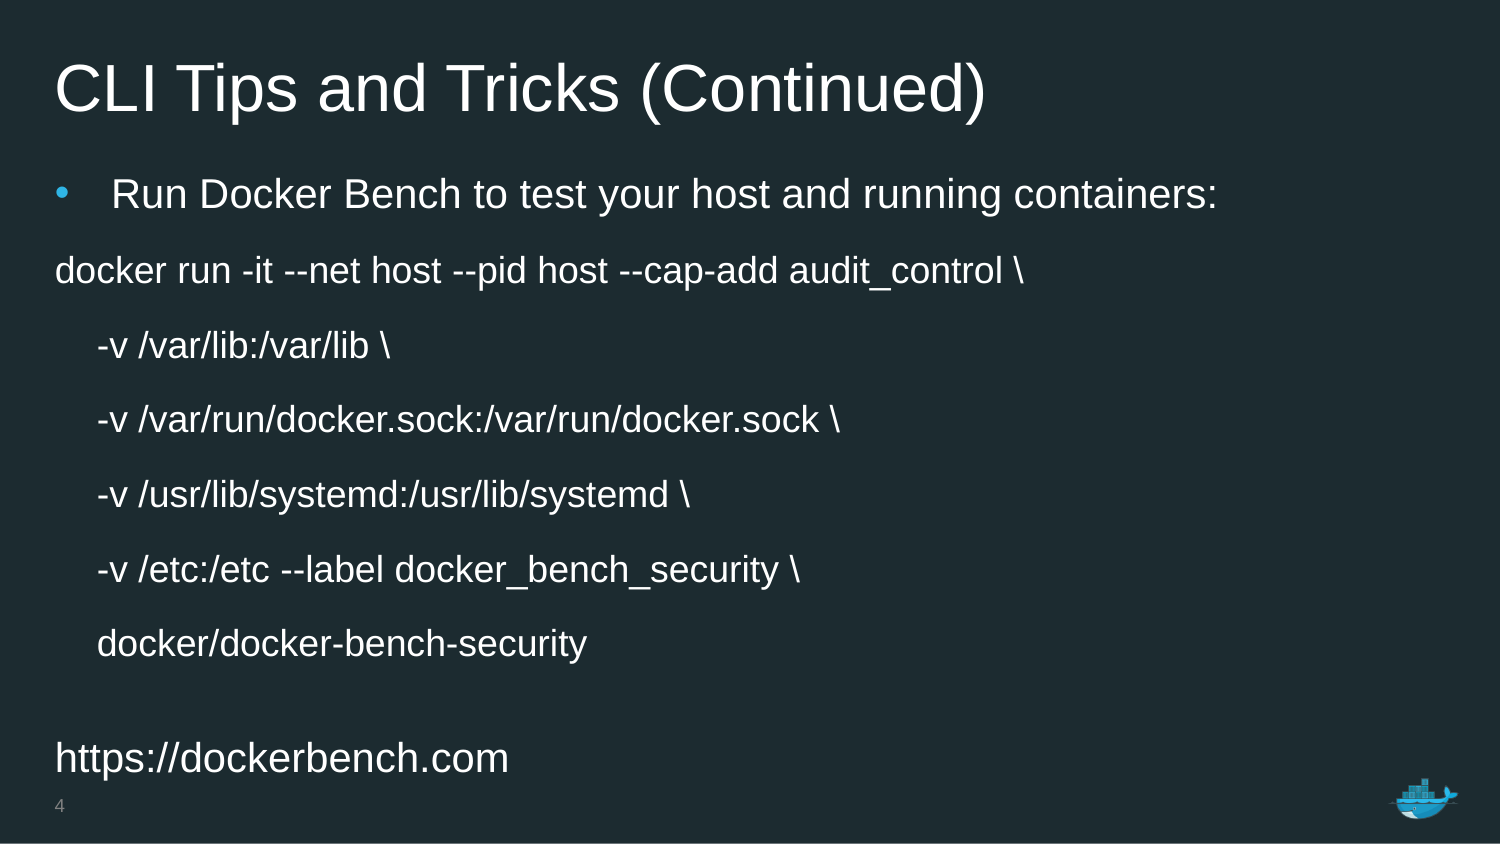

# CLI Tips and Tricks (Continued)
Run Docker Bench to test your host and running containers:
docker run -it --net host --pid host --cap-add audit_control \
 -v /var/lib:/var/lib \
 -v /var/run/docker.sock:/var/run/docker.sock \
 -v /usr/lib/systemd:/usr/lib/systemd \
 -v /etc:/etc --label docker_bench_security \
 docker/docker-bench-security
https://dockerbench.com